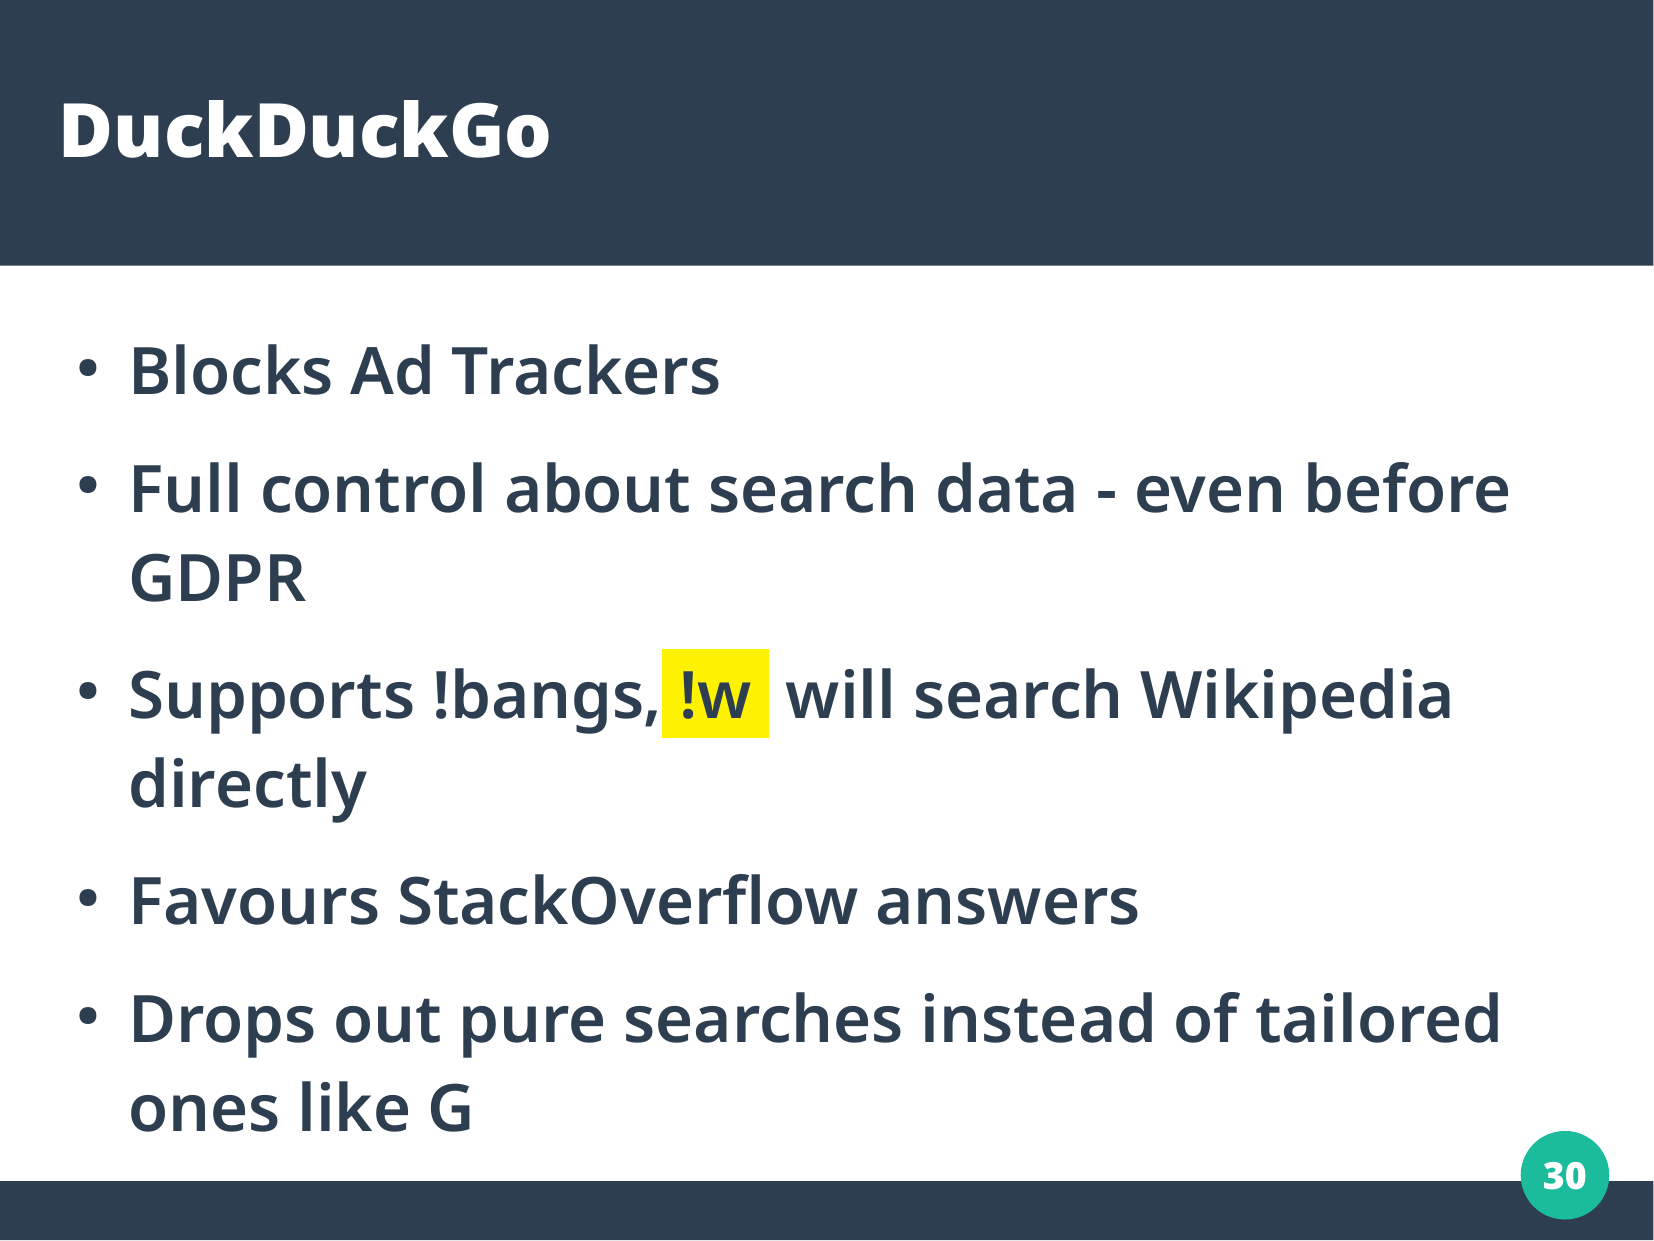

# DuckDuckGo
Blocks Ad Trackers
Full control about search data - even before GDPR
Supports !bangs, !w will search Wikipedia directly
Favours StackOverflow answers
Drops out pure searches instead of tailored ones like G
30